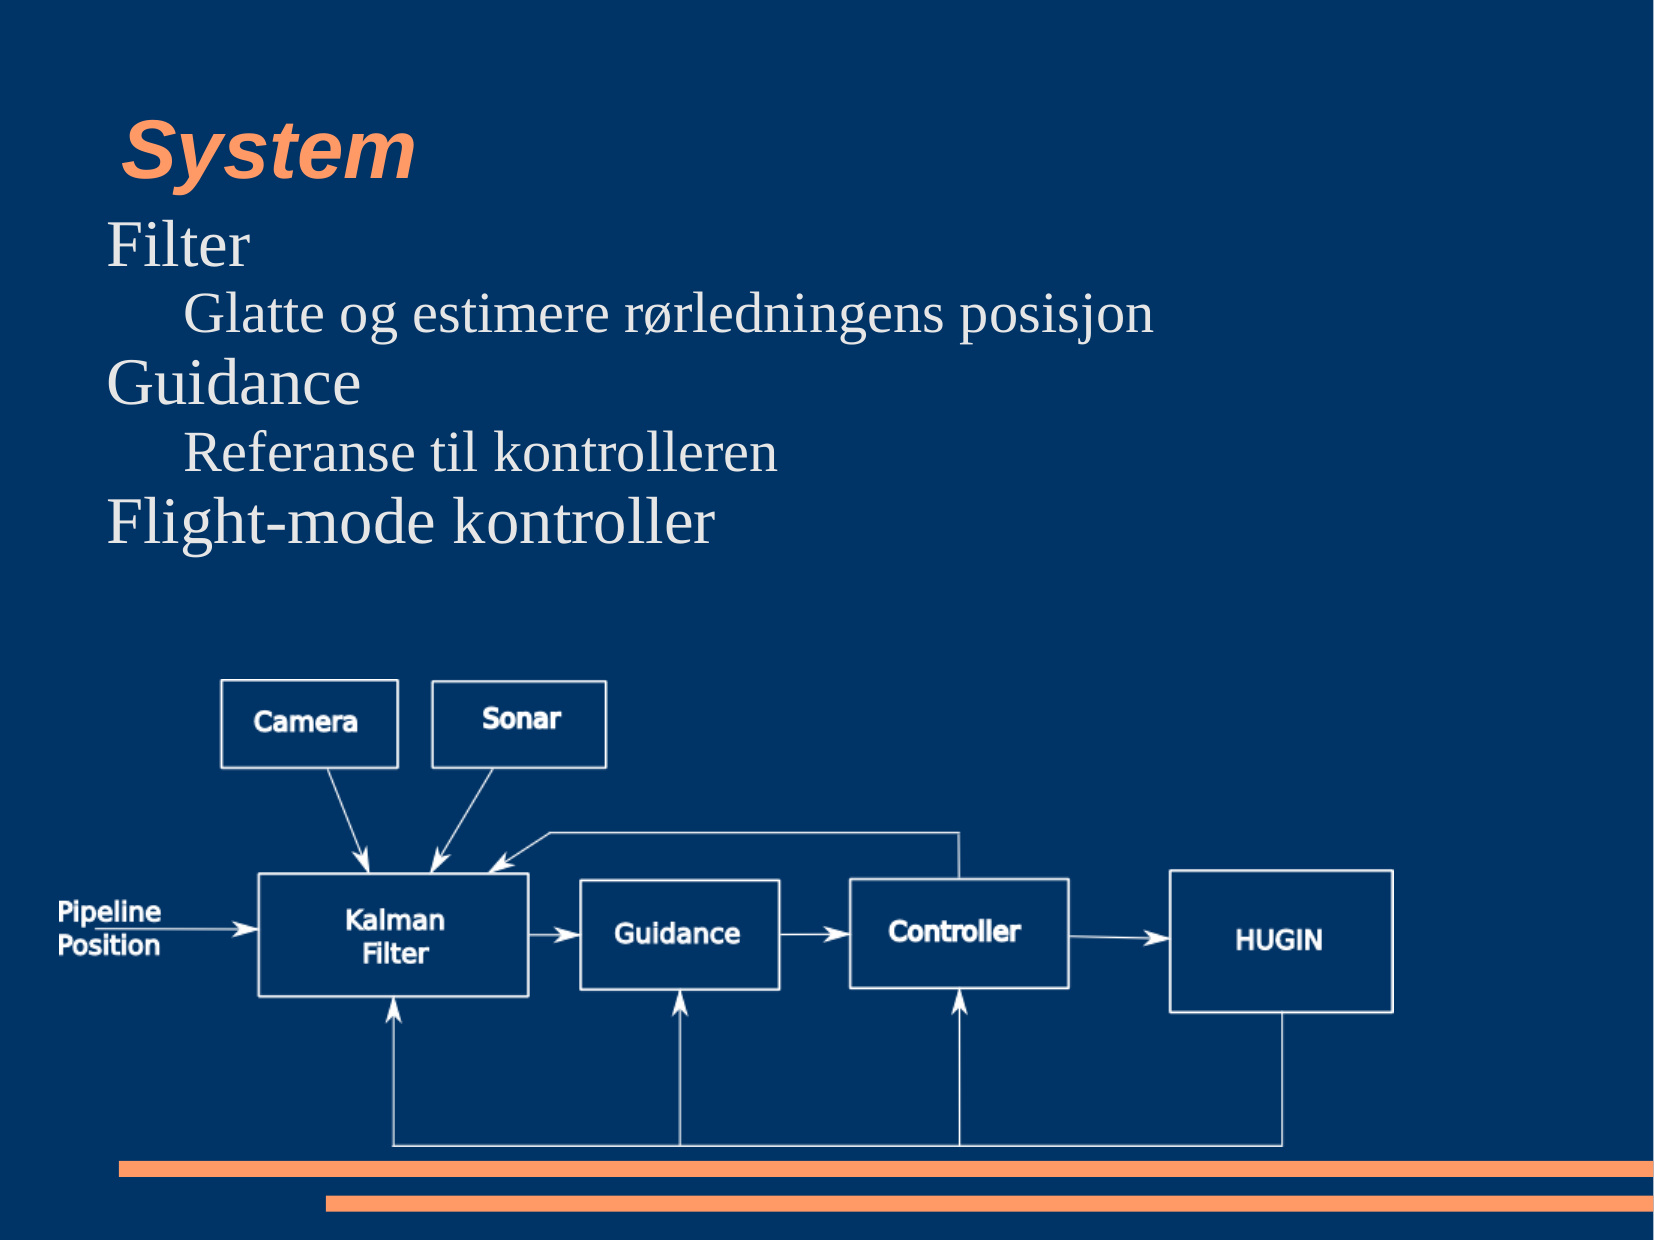

# System
Filter
Glatte og estimere rørledningens posisjon
Guidance
Referanse til kontrolleren
Flight-mode kontroller